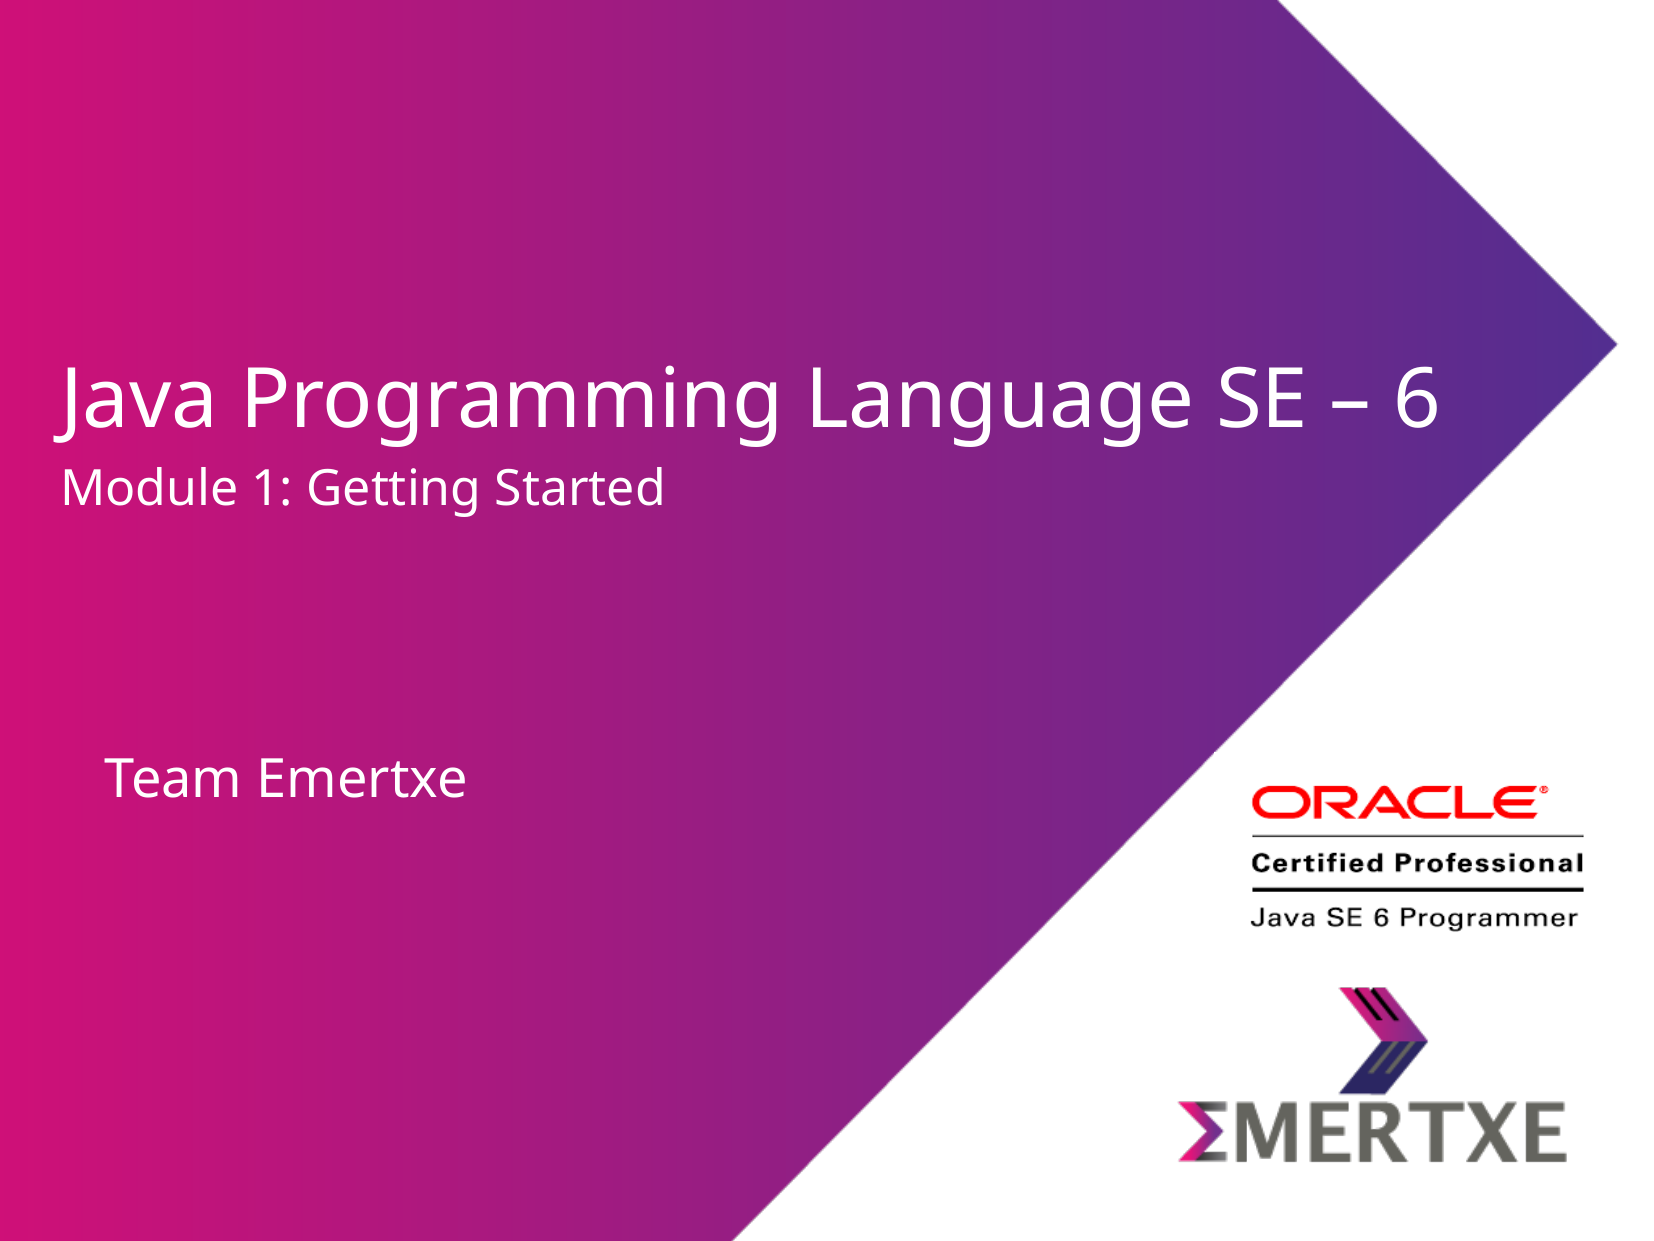

# Java Programming Language SE – 6 Module 1: Getting Started